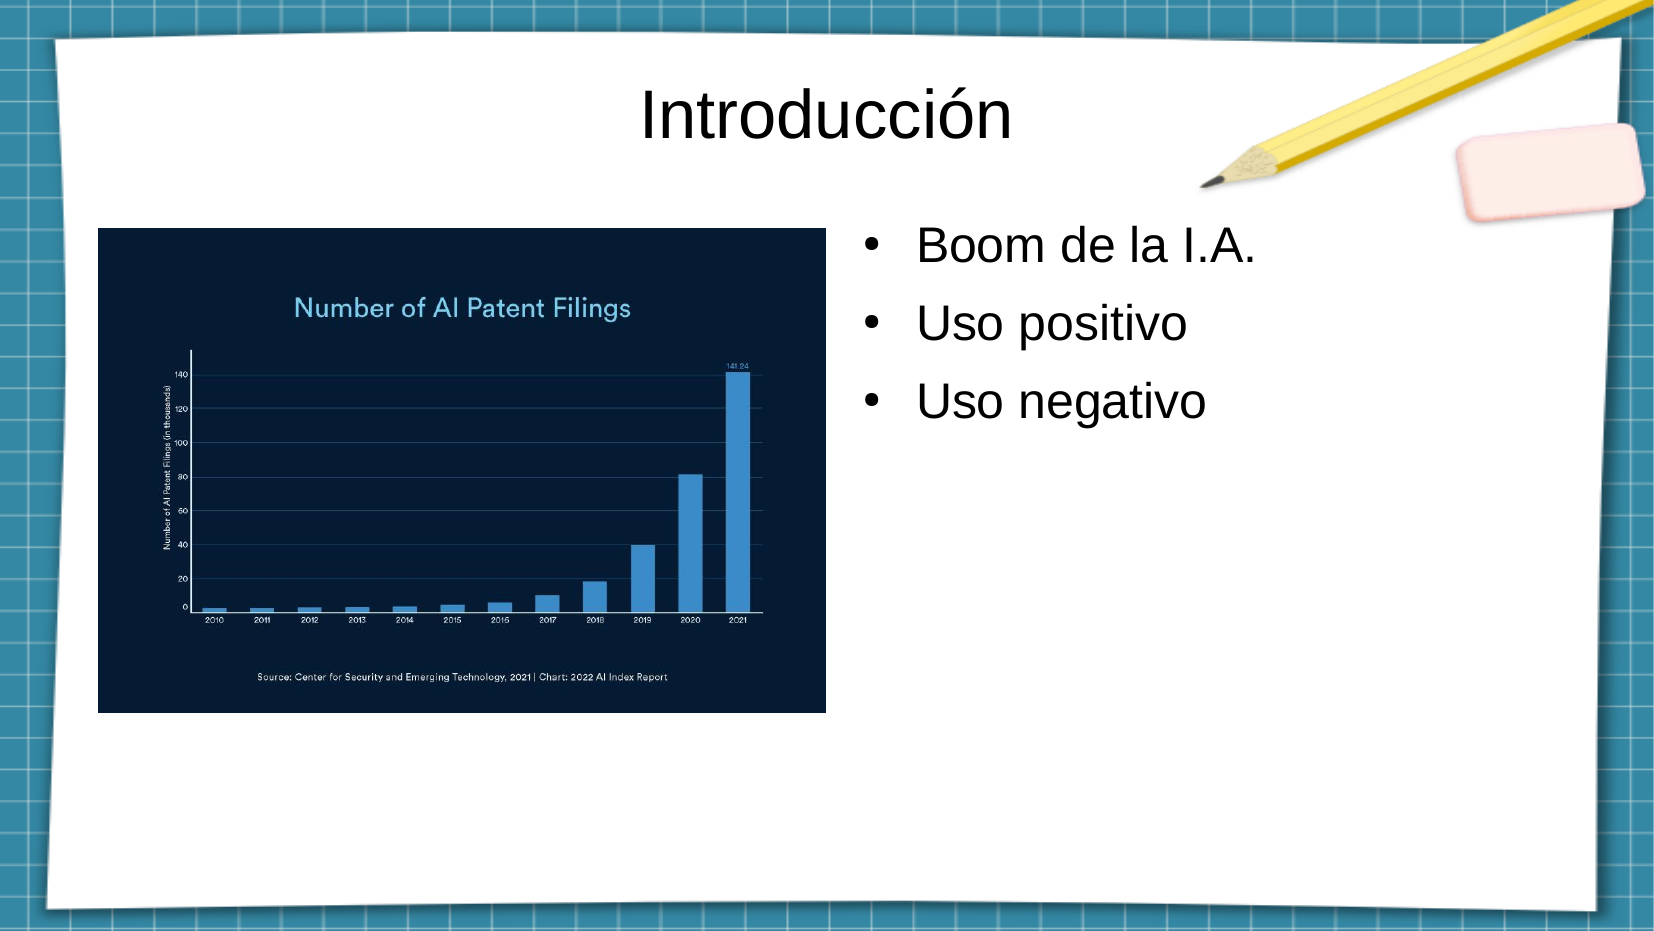

# Introducción
Boom de la I.A.
Uso positivo
Uso negativo